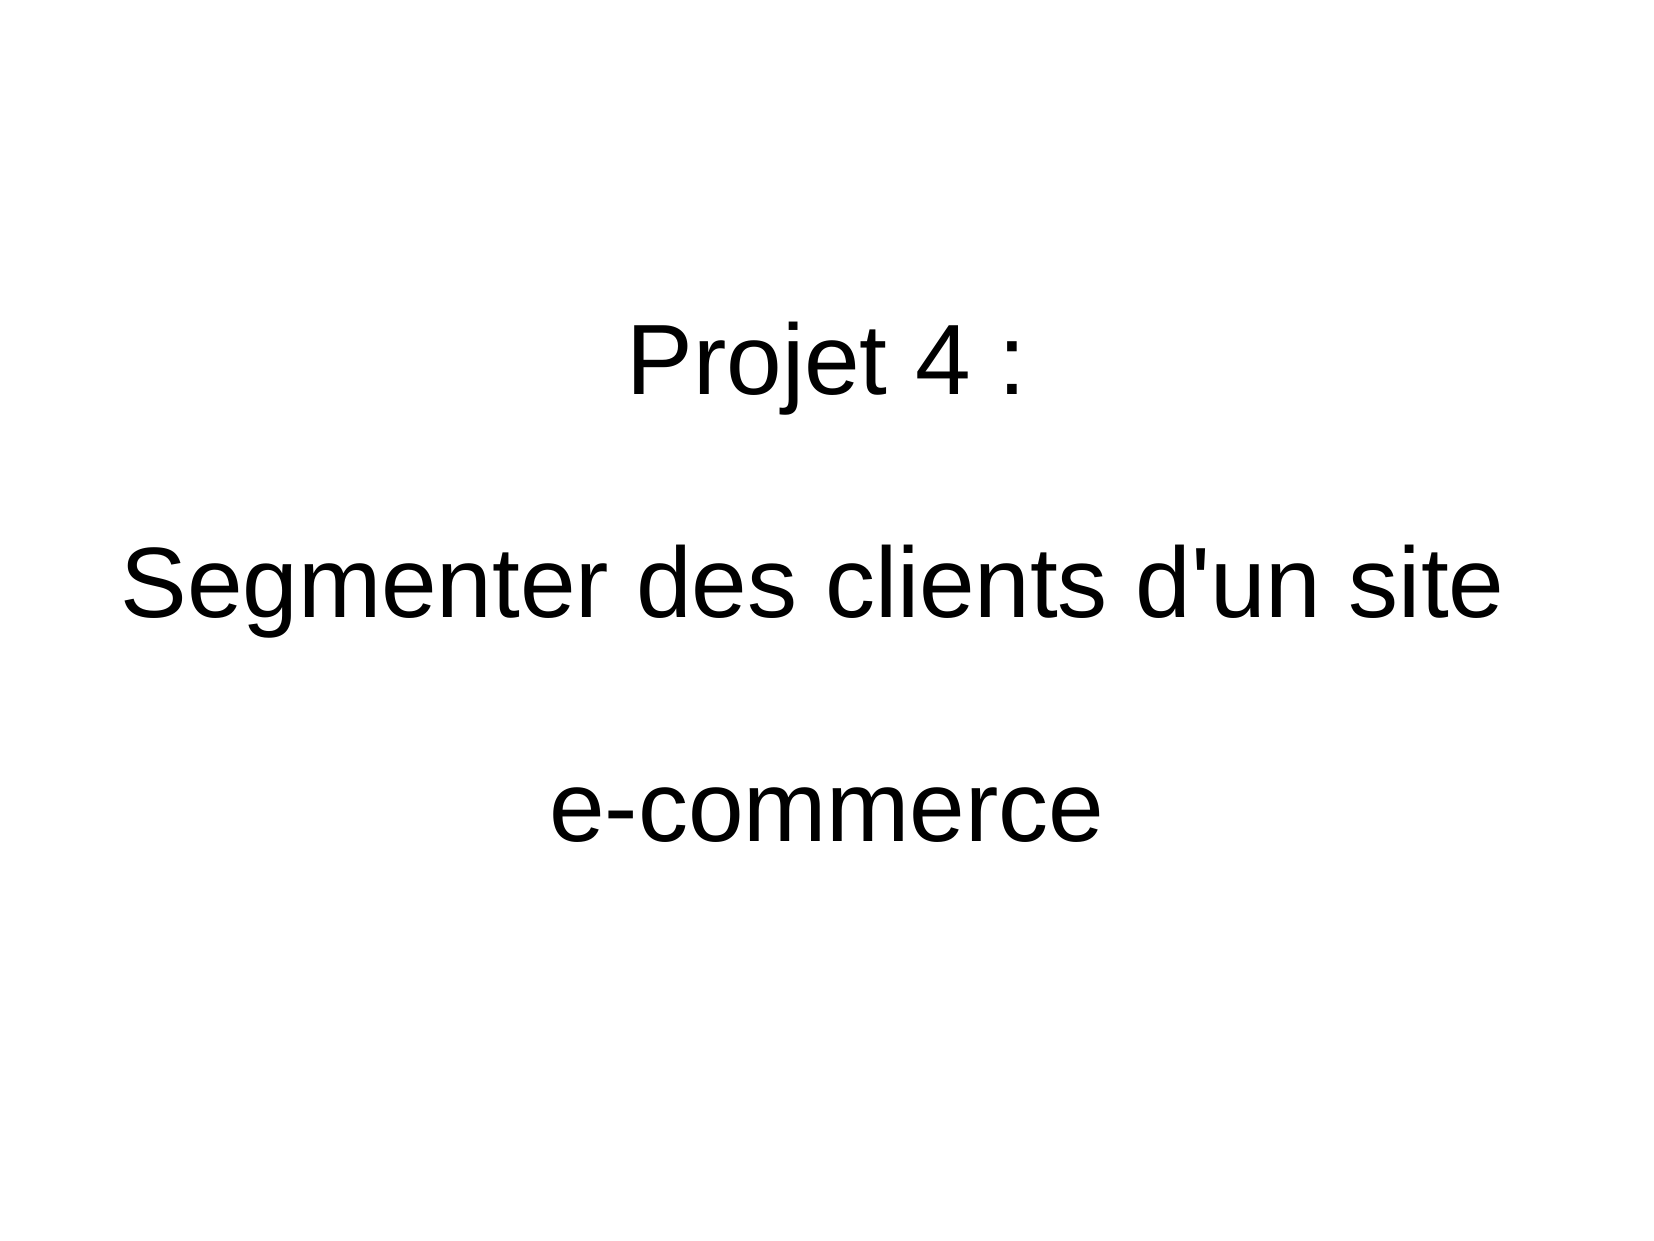

# Projet 4 :
Segmenter des clients d'un site
e-commerce